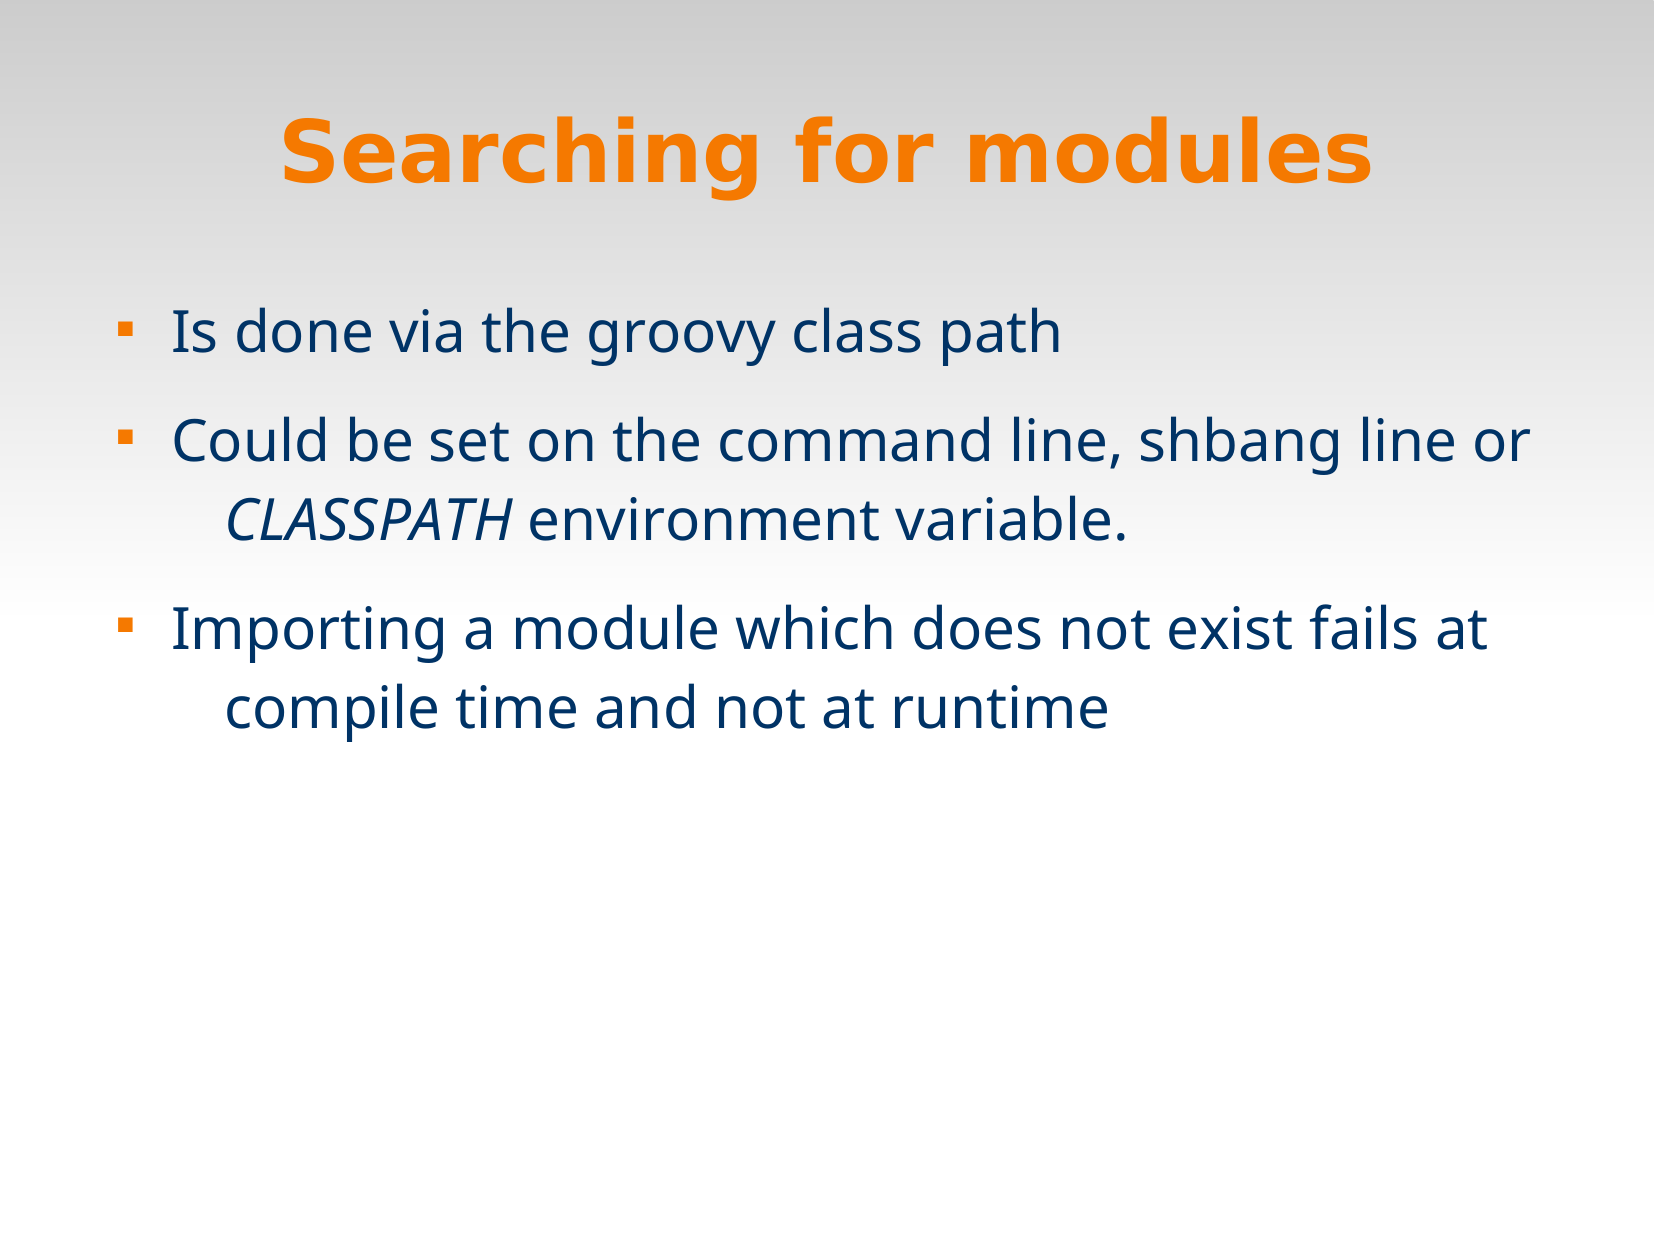

# Searching for modules
Is done via the groovy class path
Could be set on the command line, shbang line or CLASSPATH environment variable.
Importing a module which does not exist fails at compile time and not at runtime